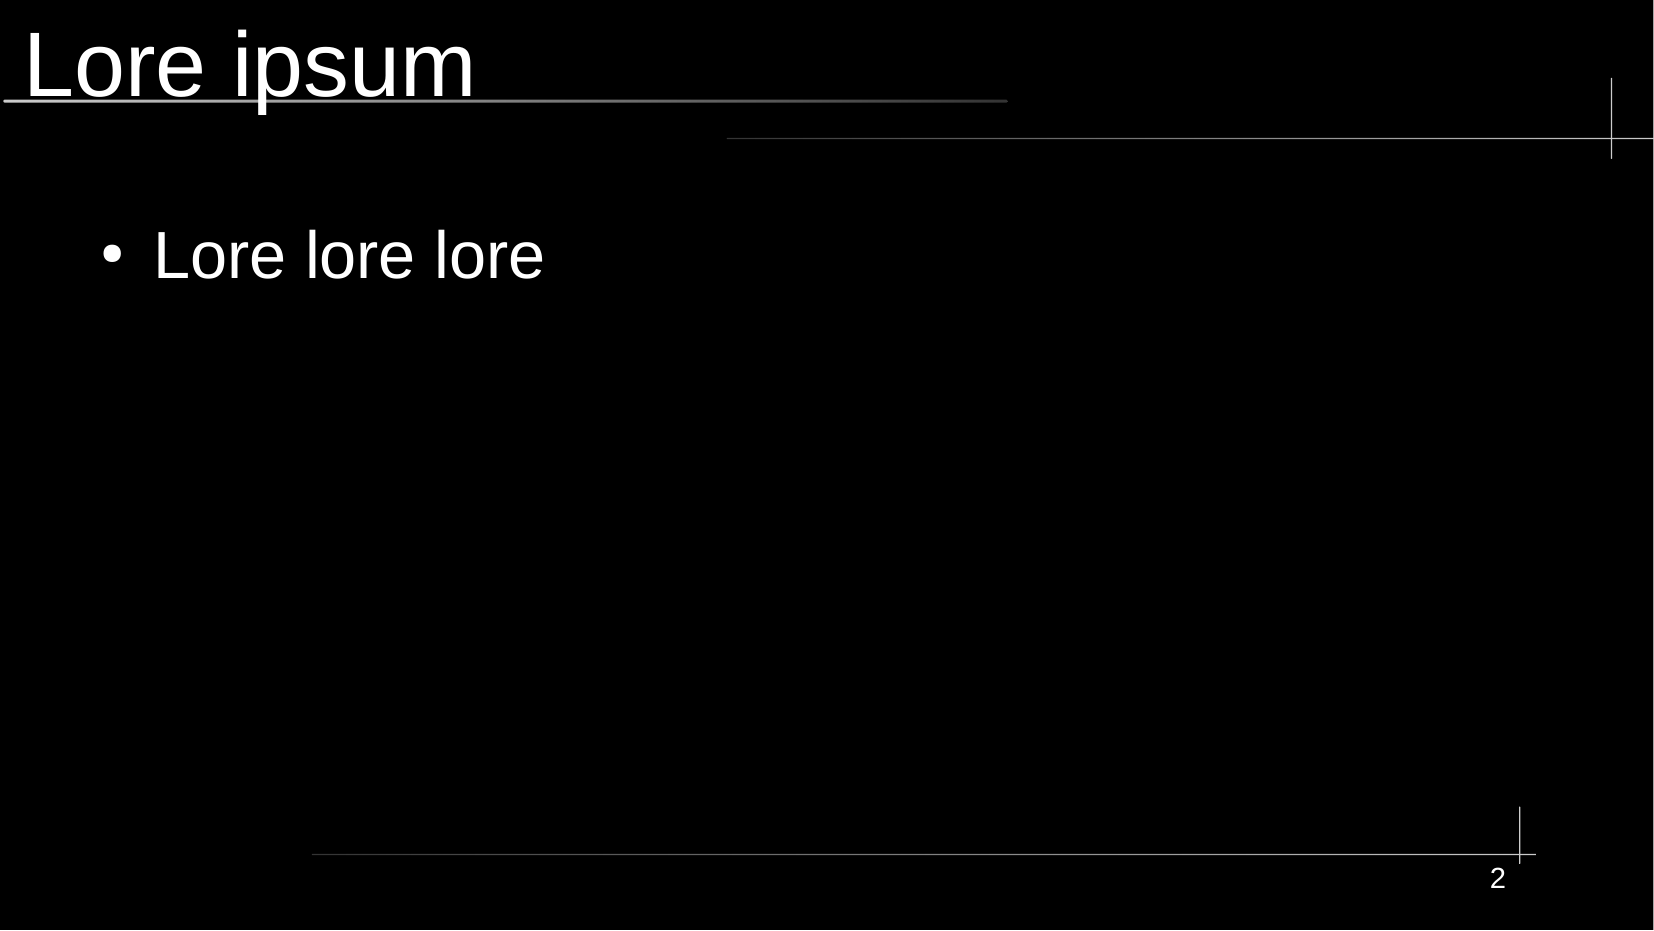

# Lore ipsum
Lore lore lore
2